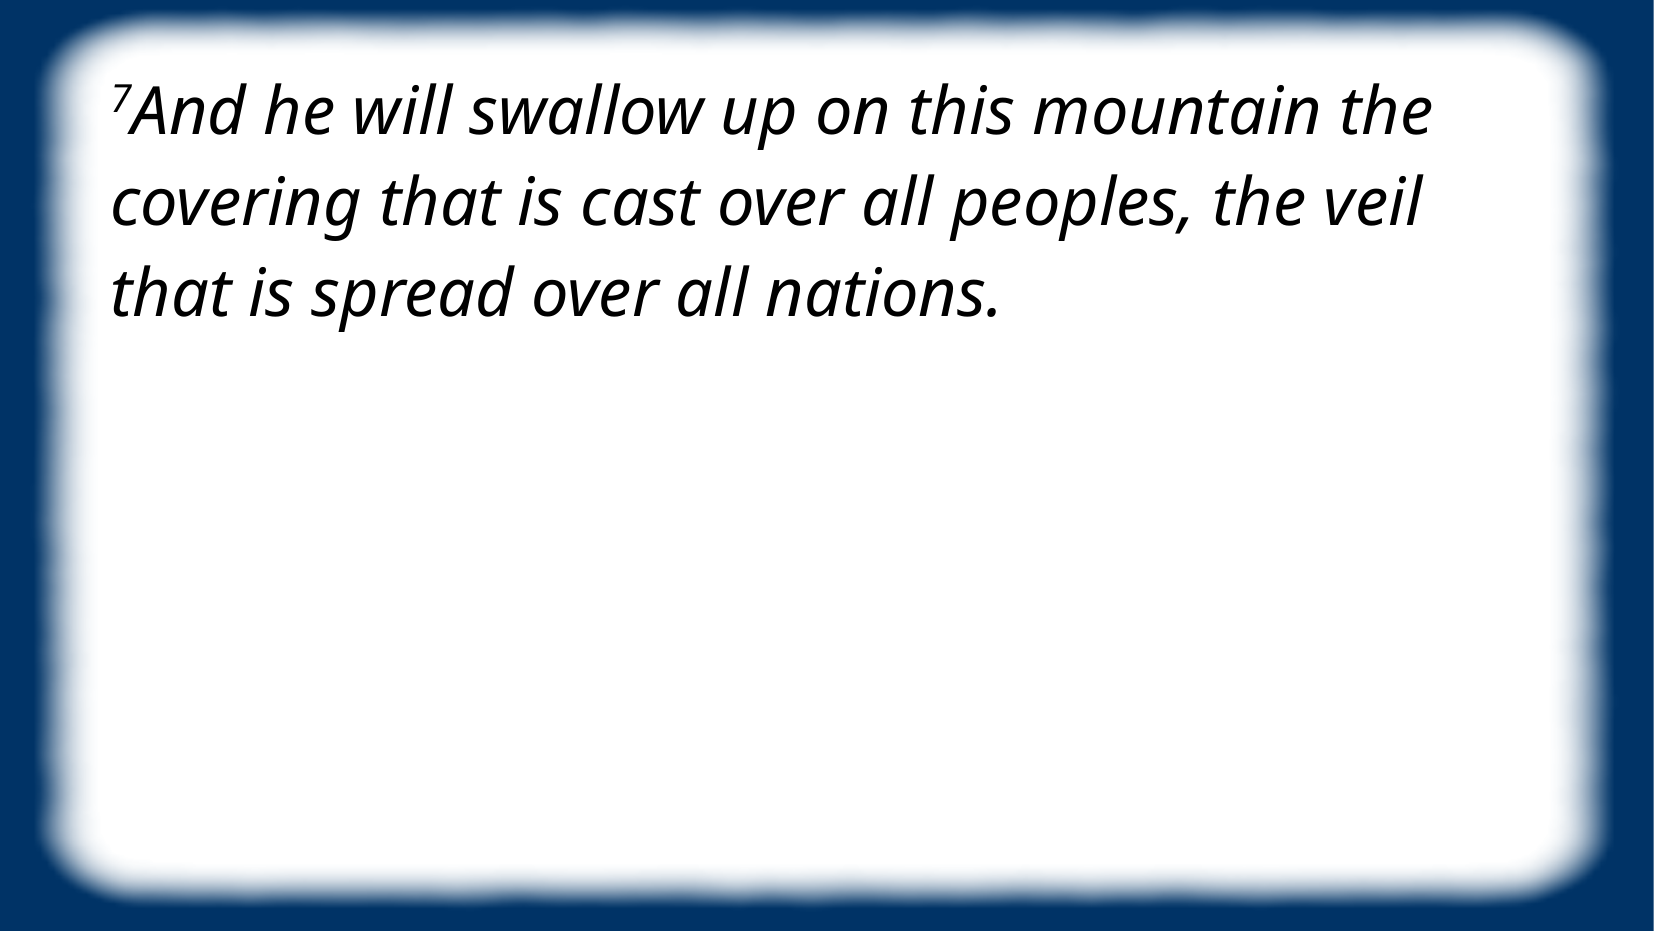

7And he will swallow up on this mountain the covering that is cast over all peoples, the veil that is spread over all nations.